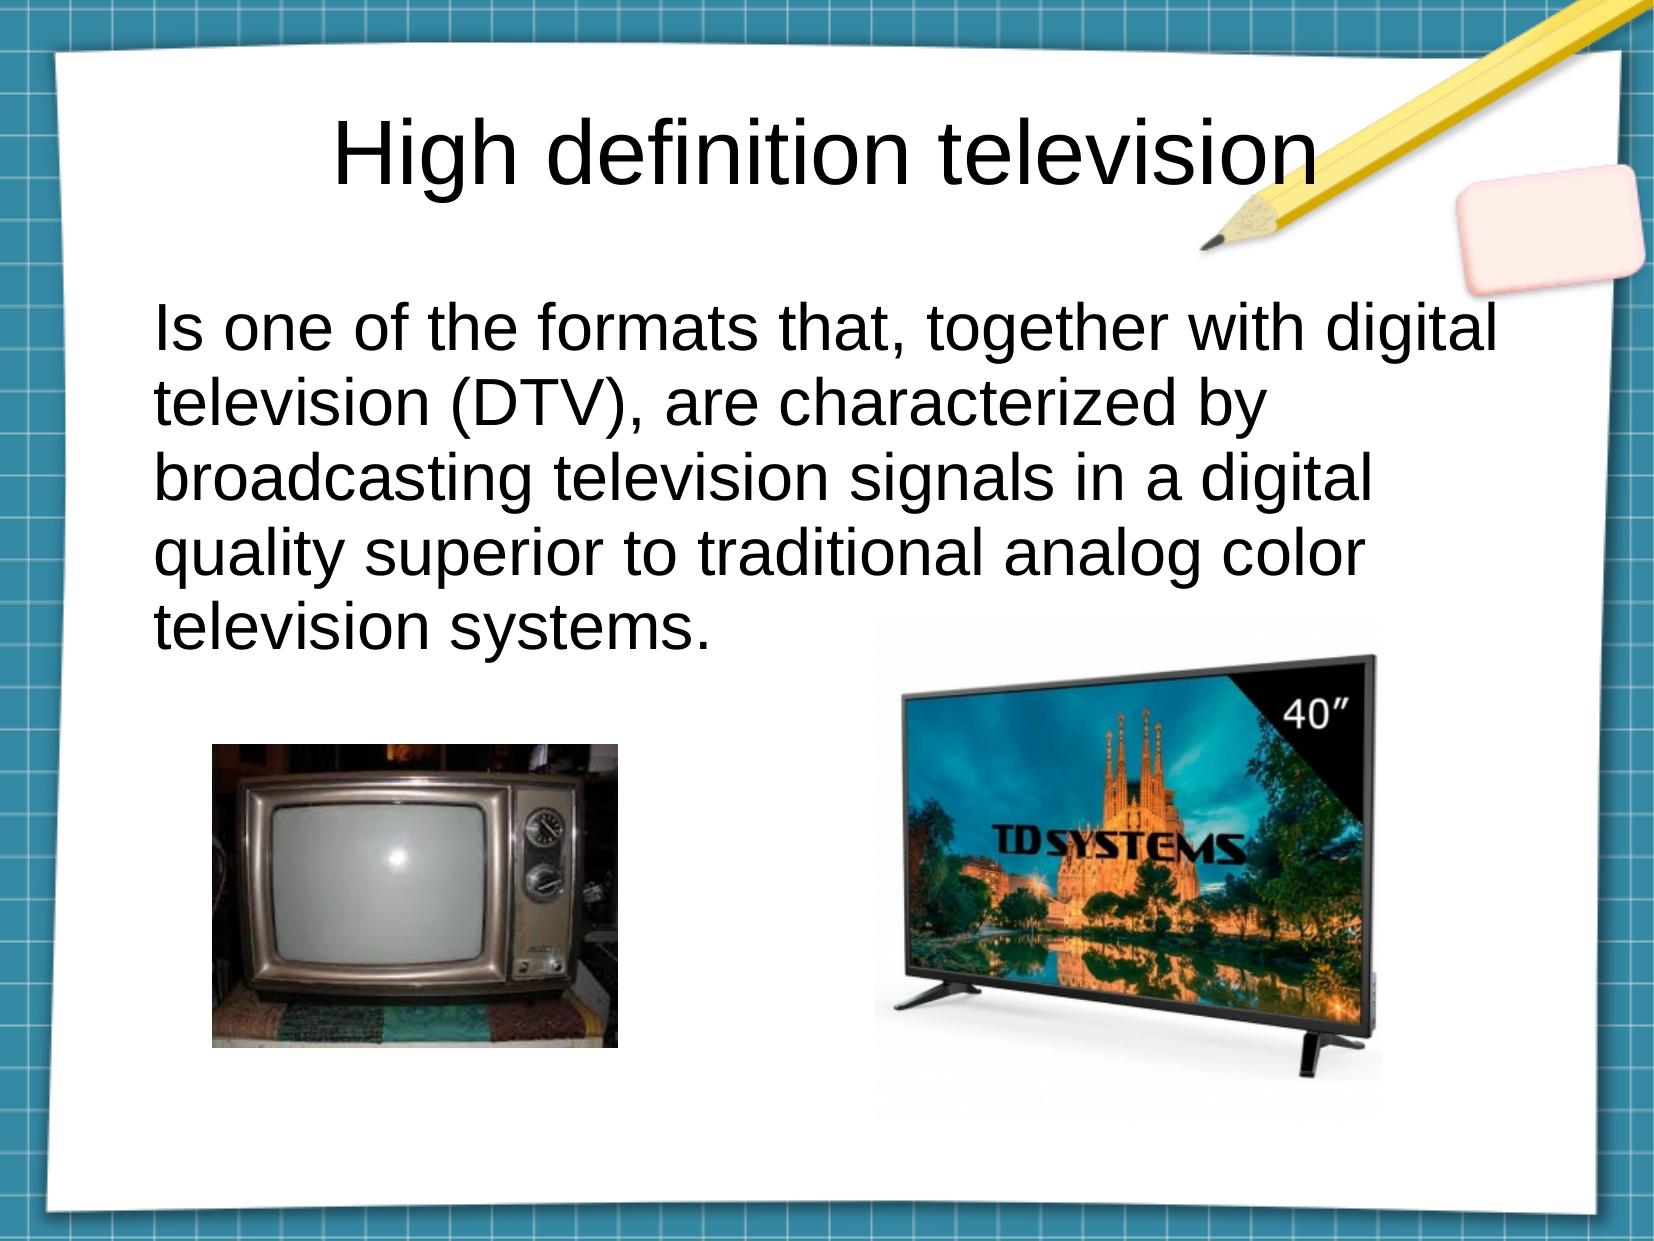

# High definition television
Is one of the formats that, together with digital television (DTV), are characterized by broadcasting television signals in a digital quality superior to traditional analog color television systems.